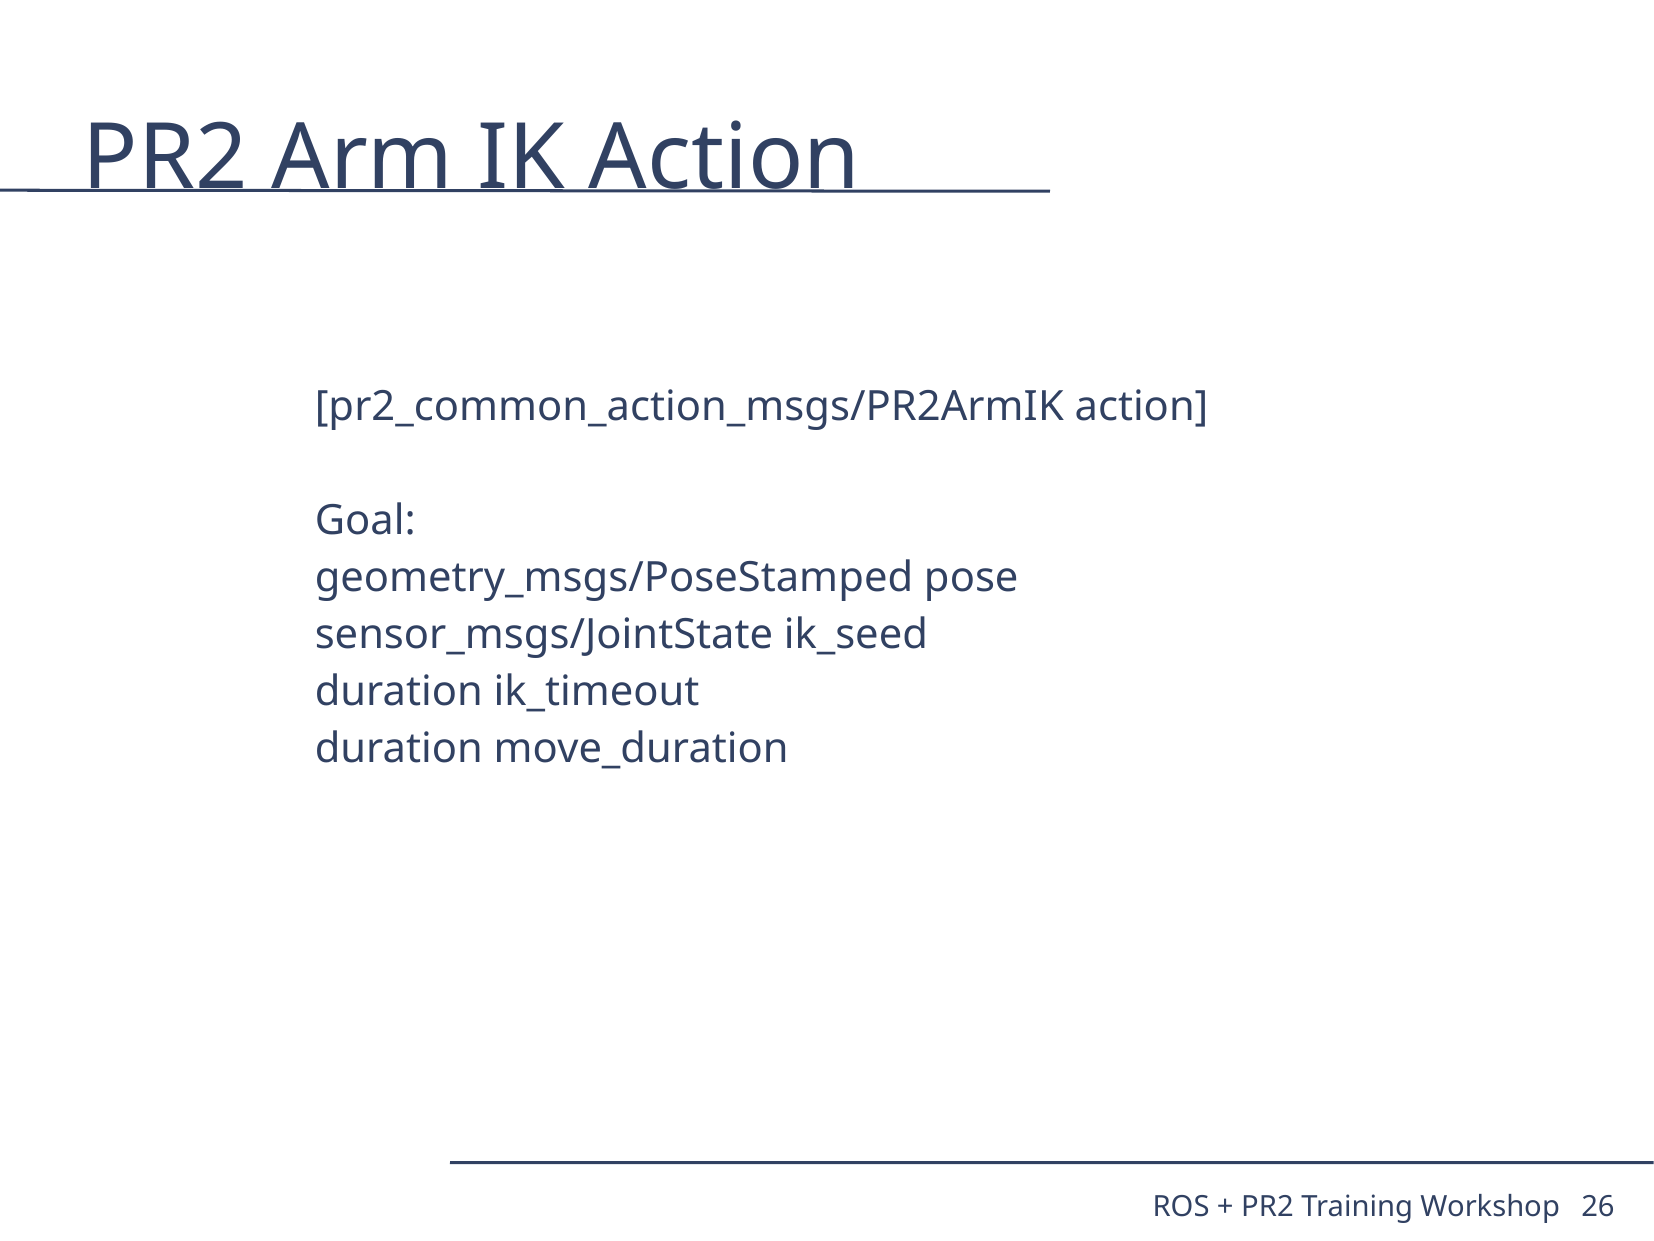

# PR2 Arm IK Action
[pr2_common_action_msgs/PR2ArmIK action]
Goal:
geometry_msgs/PoseStamped pose
sensor_msgs/JointState ik_seed
duration ik_timeout
duration move_duration